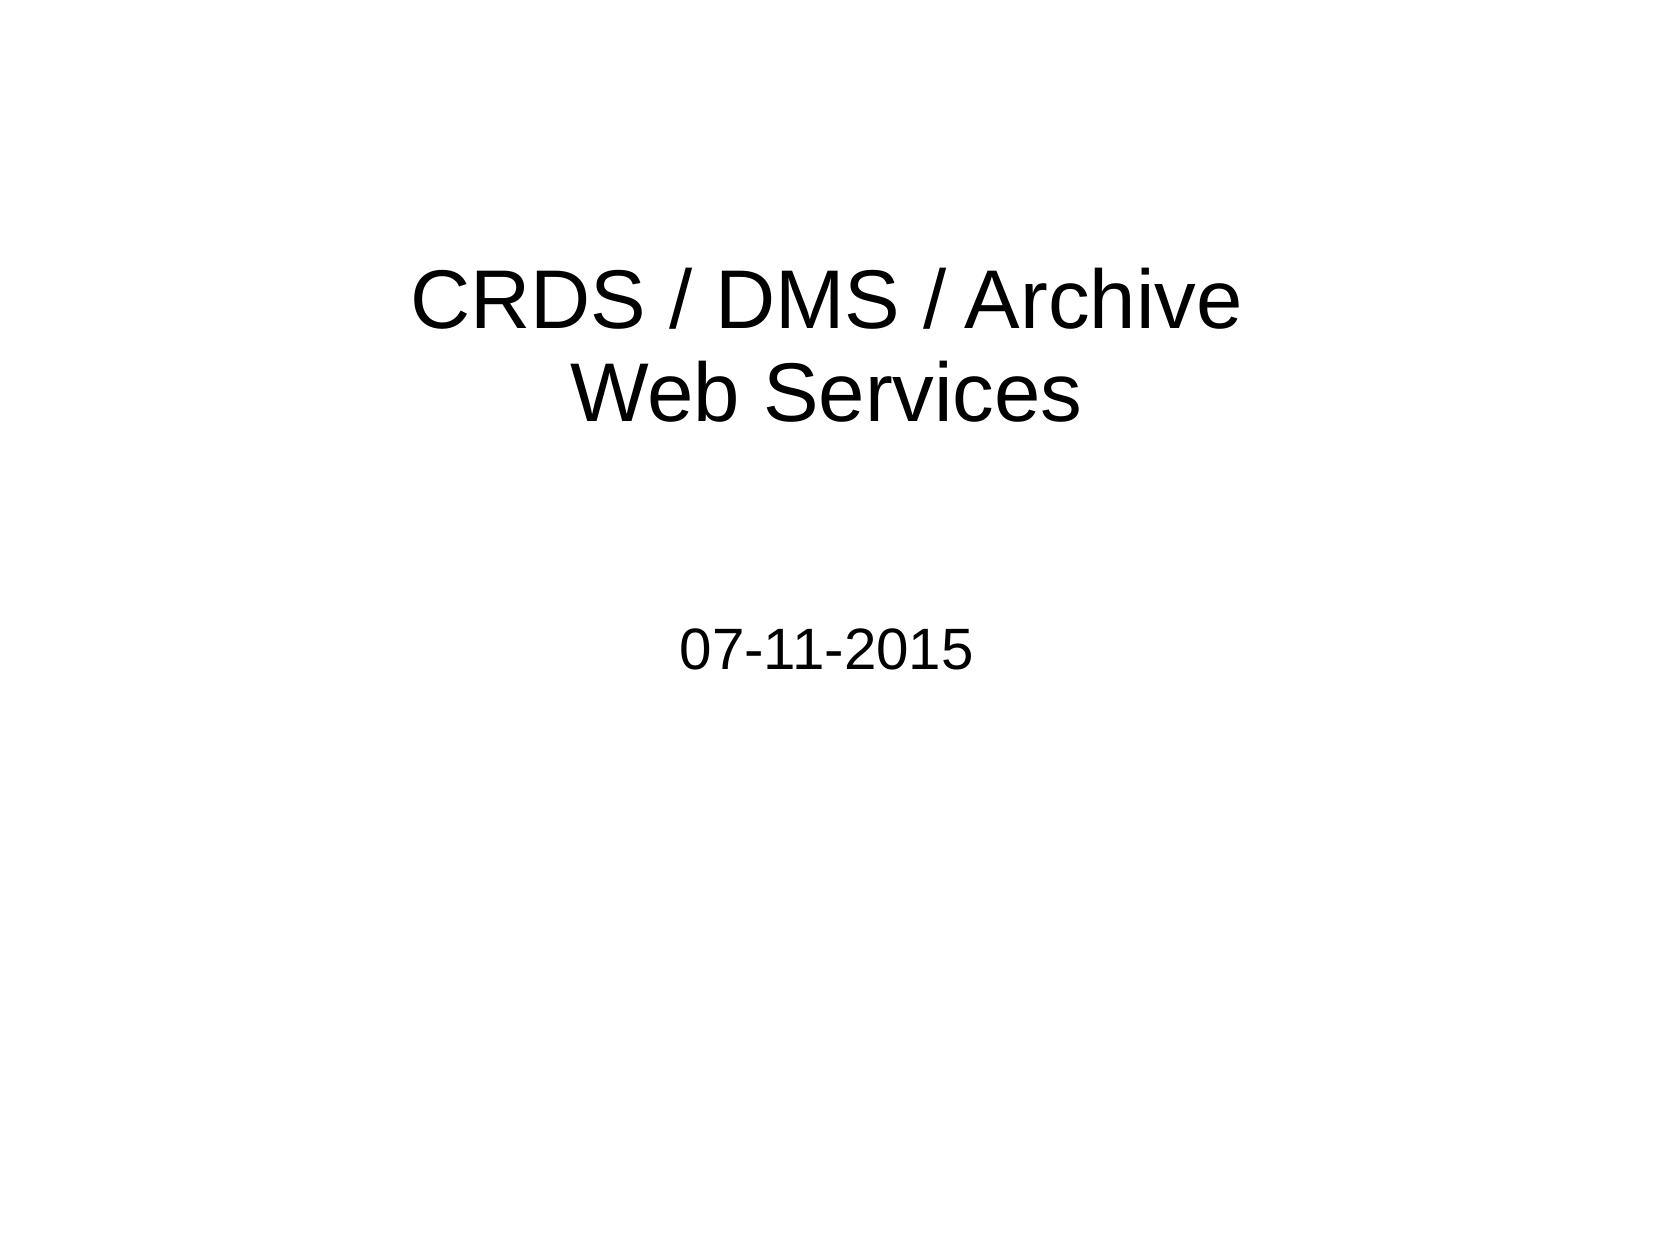

CRDS / DMS / Archive
Web Services
# 07-11-2015